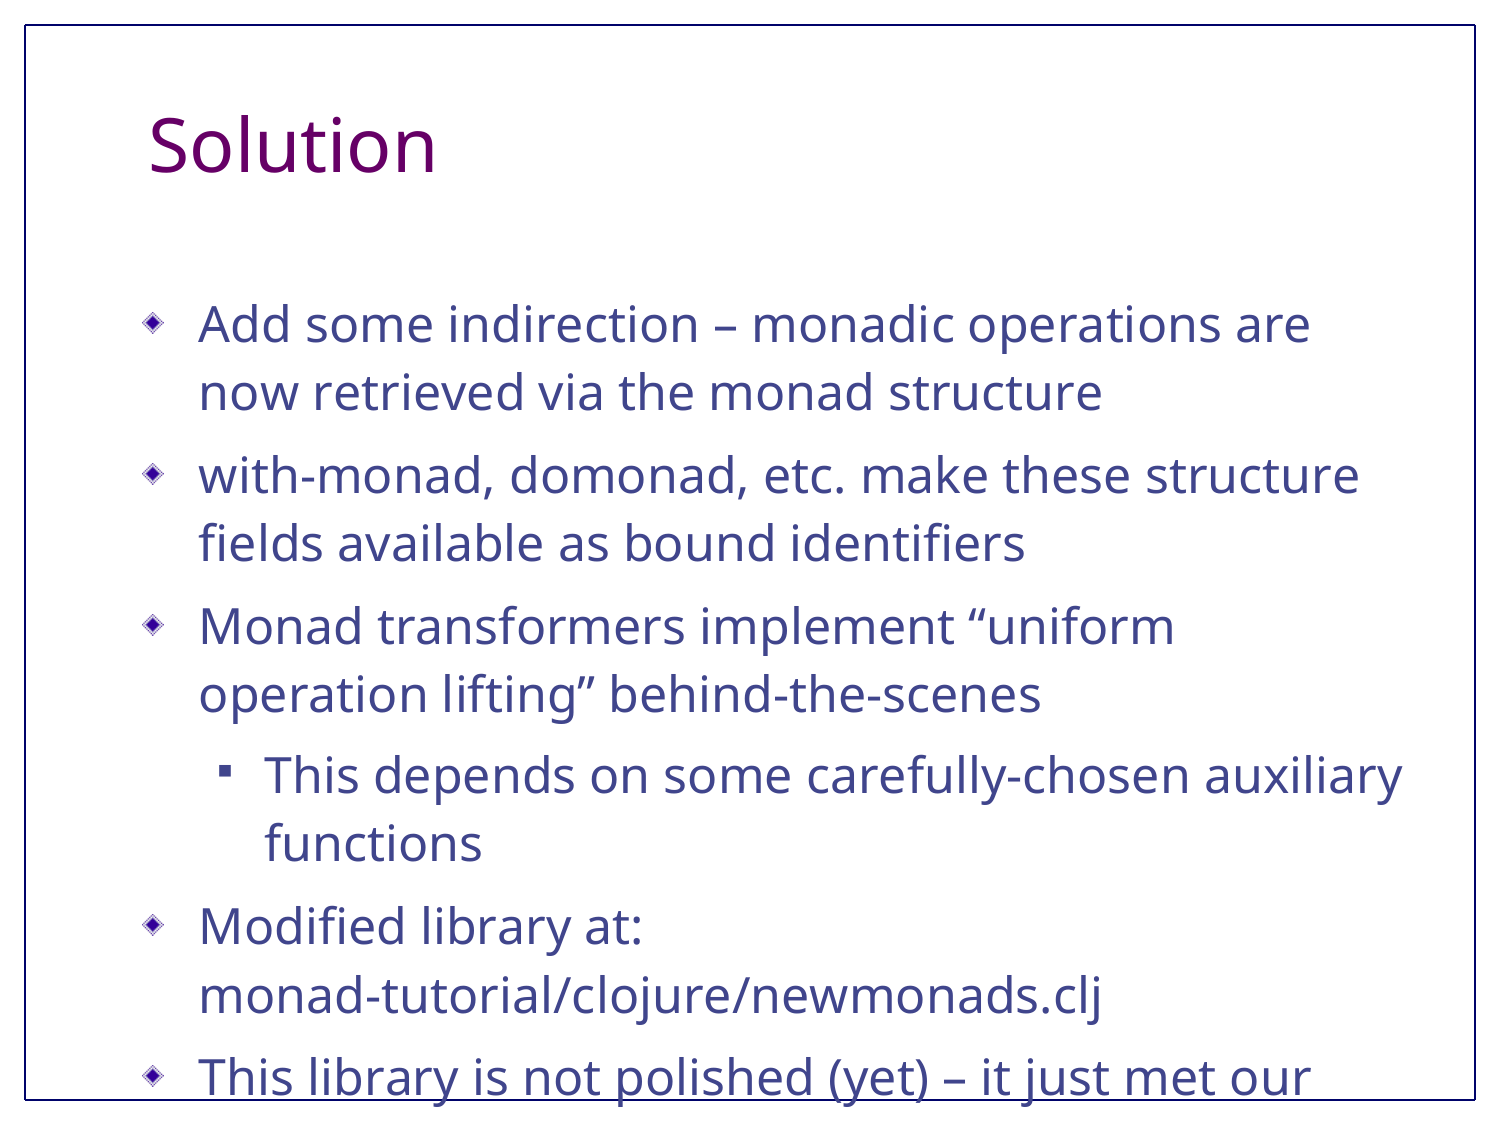

# Solution
Add some indirection – monadic operations are now retrieved via the monad structure
with-monad, domonad, etc. make these structure fields available as bound identifiers
Monad transformers implement “uniform operation lifting” behind-the-scenes
This depends on some carefully-chosen auxiliary functions
Modified library at:
monad-tutorial/clojure/newmonads.clj
This library is not polished (yet) – it just met our requirements for this tutorial example